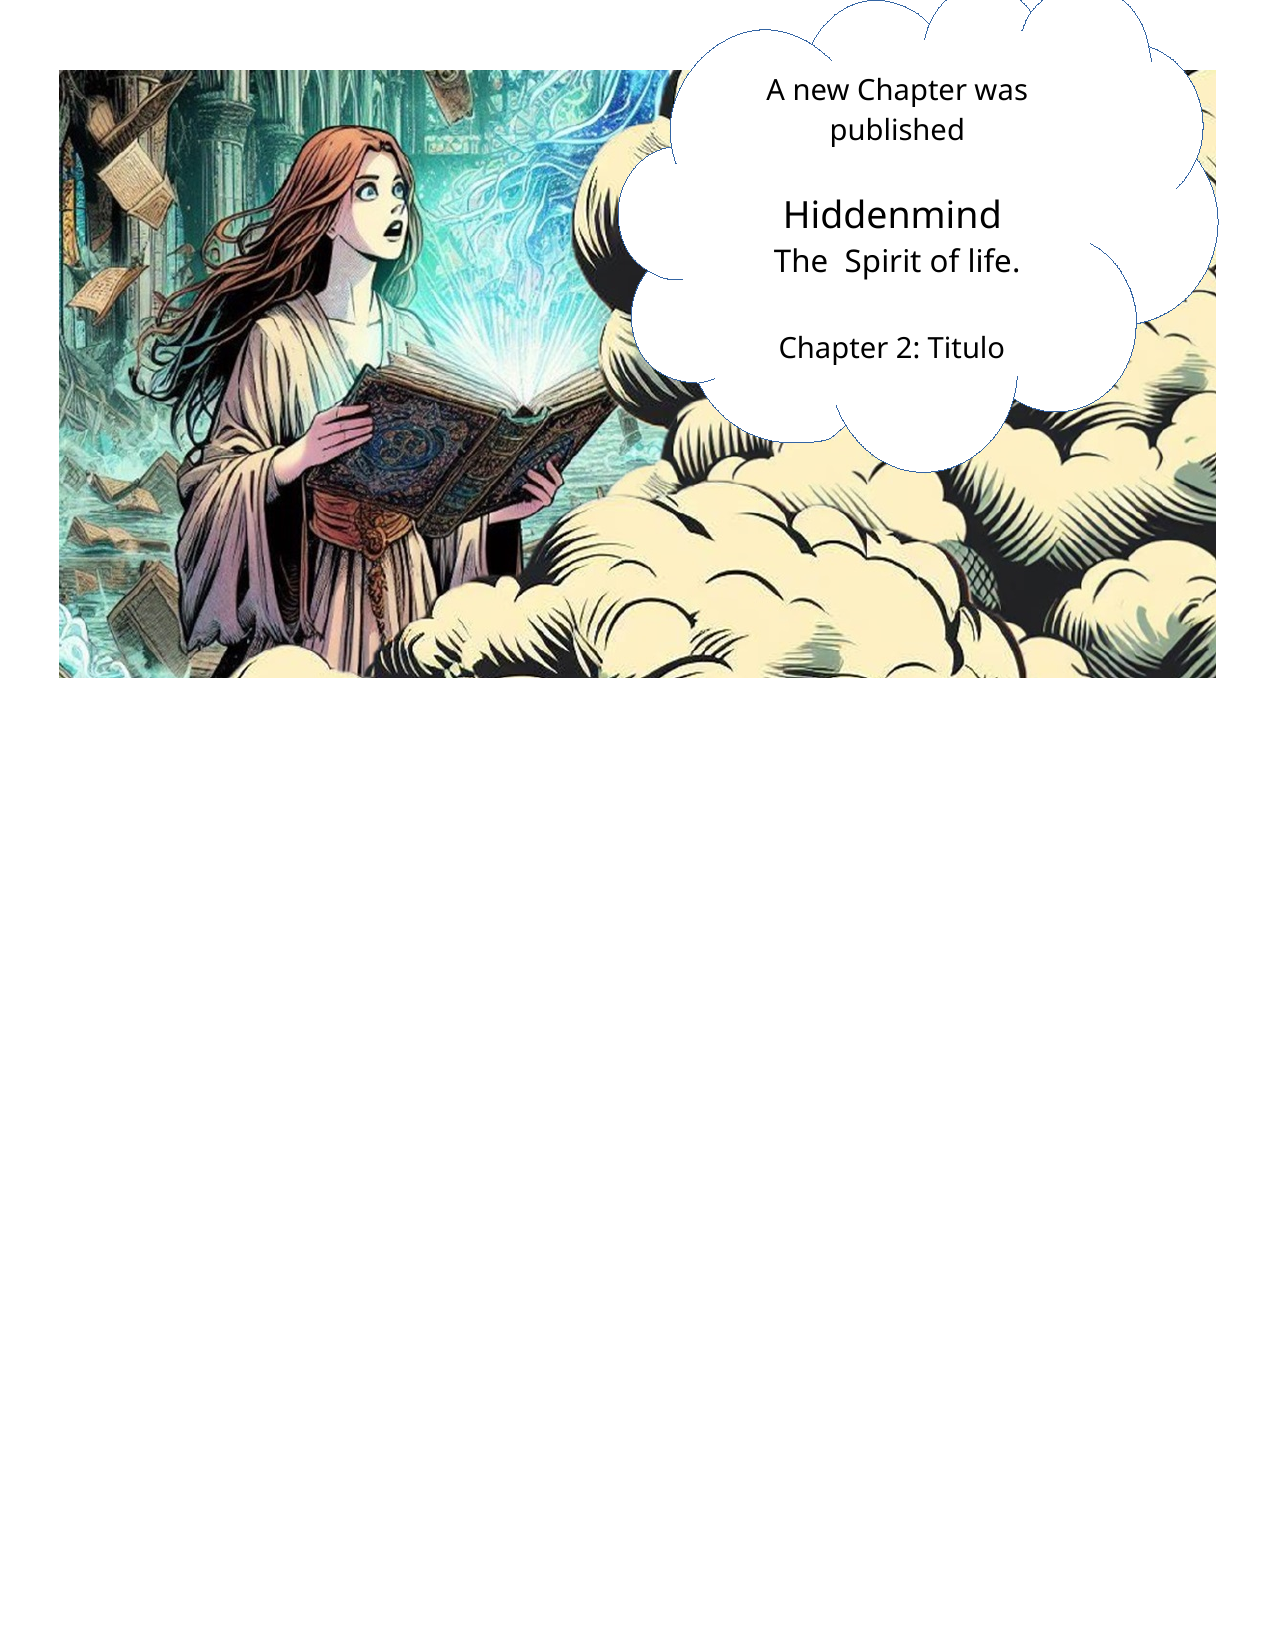

A new Chapter was published
Hiddenmind
The Spirit of life.
Chapter 2: Titulo